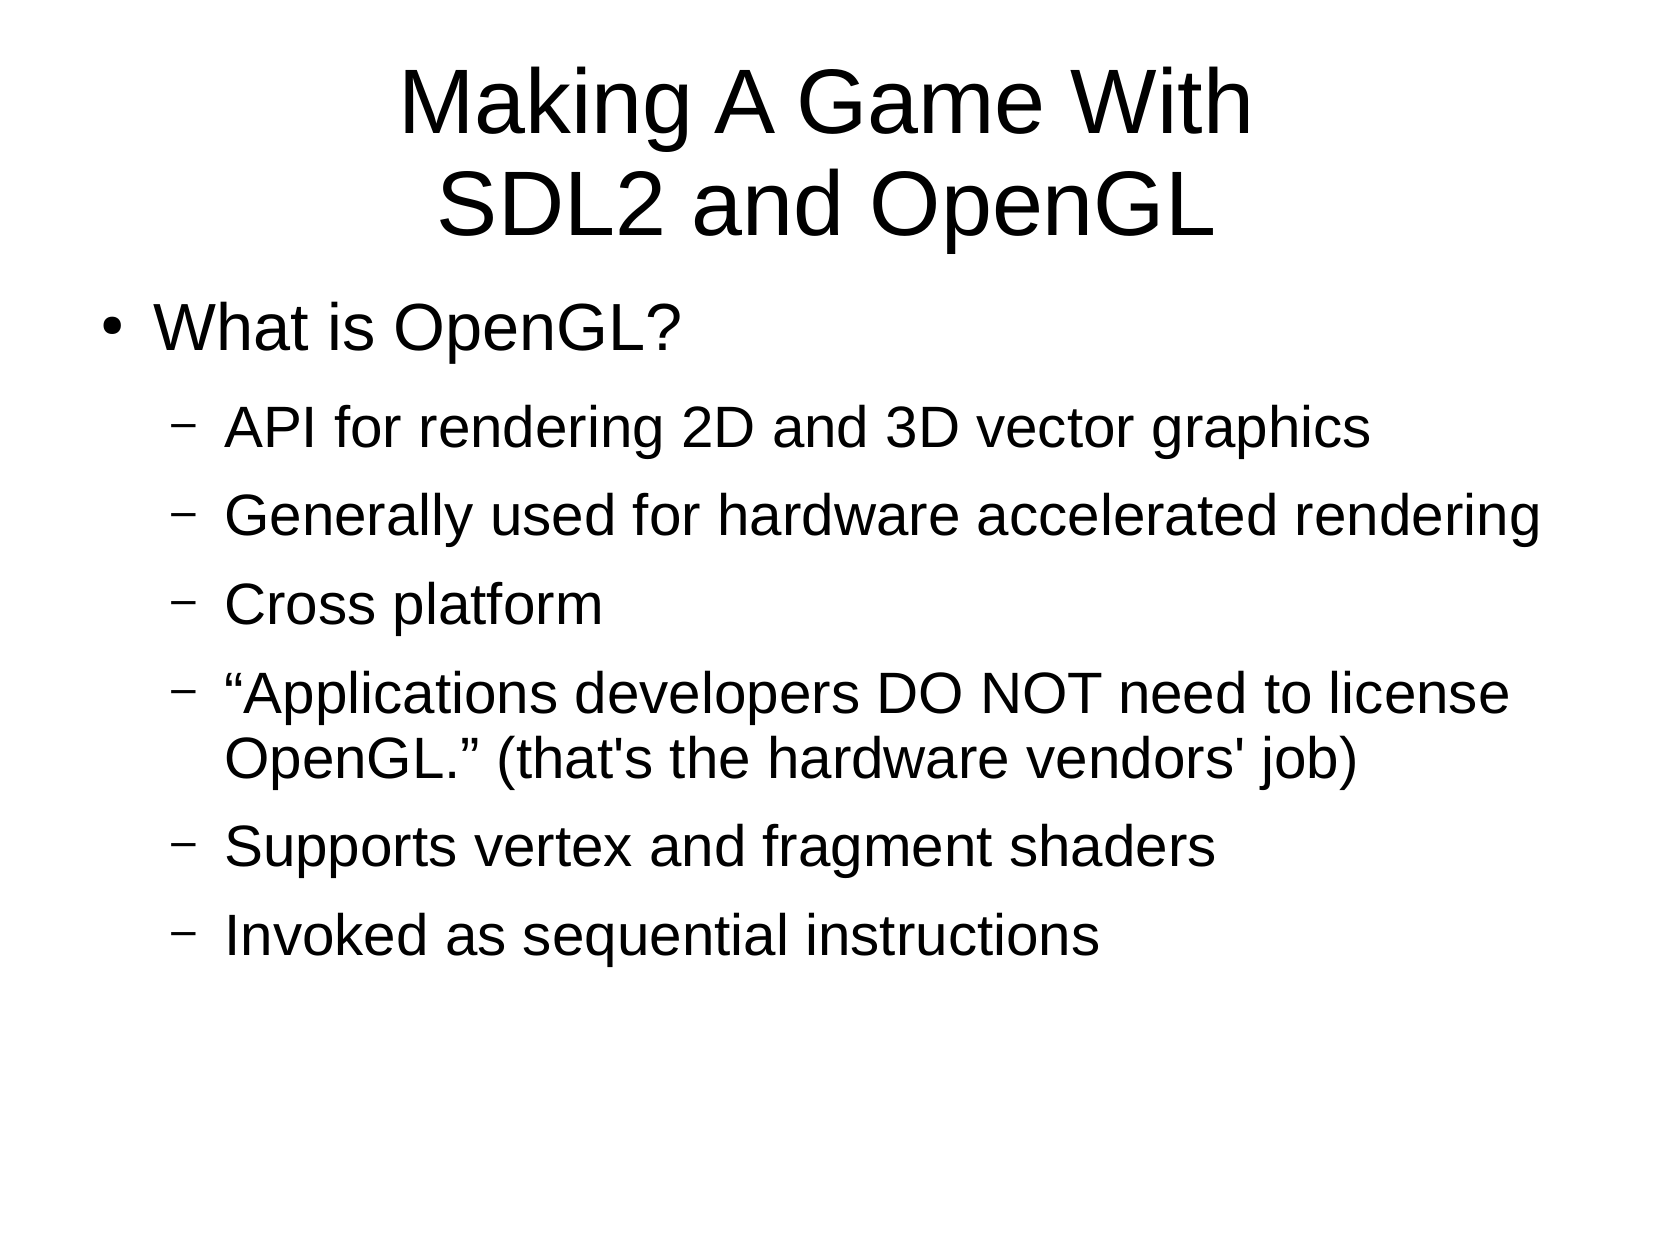

# Making A Game With SDL2 and OpenGL
What is OpenGL?
API for rendering 2D and 3D vector graphics
Generally used for hardware accelerated rendering
Cross platform
“Applications developers DO NOT need to license OpenGL.” (that's the hardware vendors' job)
Supports vertex and fragment shaders
Invoked as sequential instructions